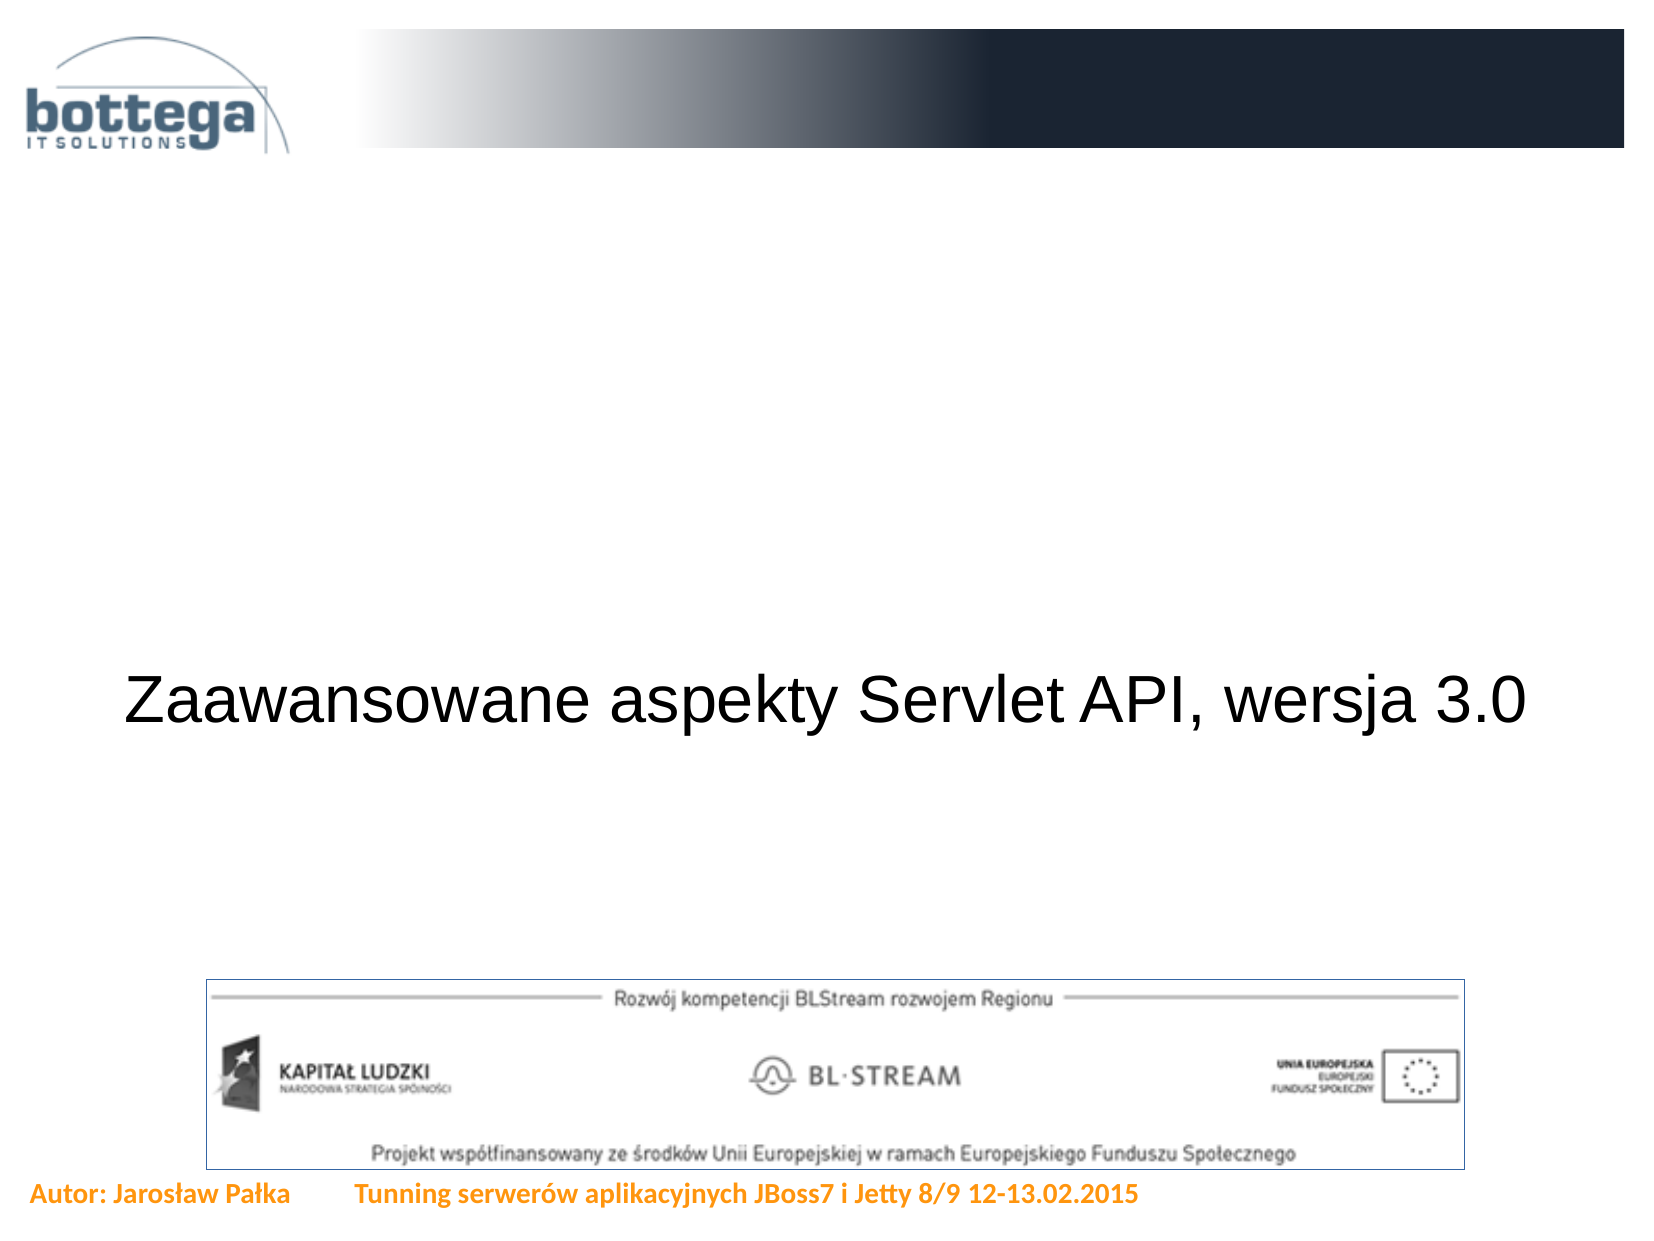

# Zaawansowane aspekty Servlet API, wersja 3.0